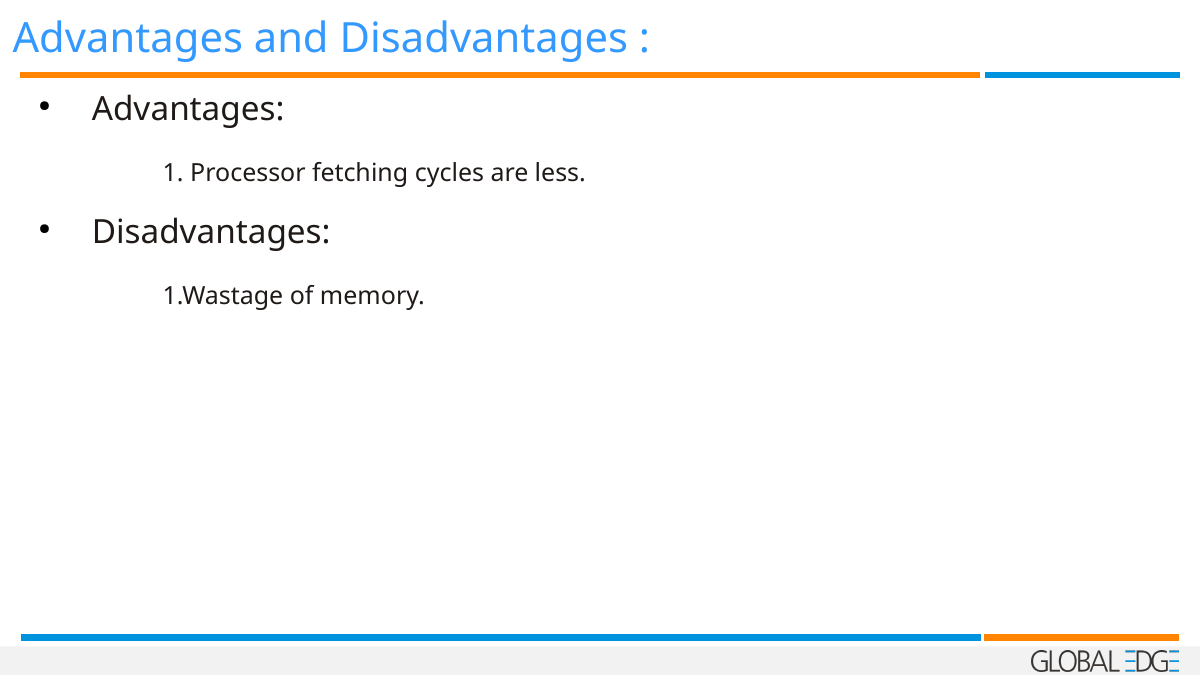

Advantages and Disadvantages :
# Advantages:
1. Processor fetching cycles are less.
Disadvantages:
1.Wastage of memory.